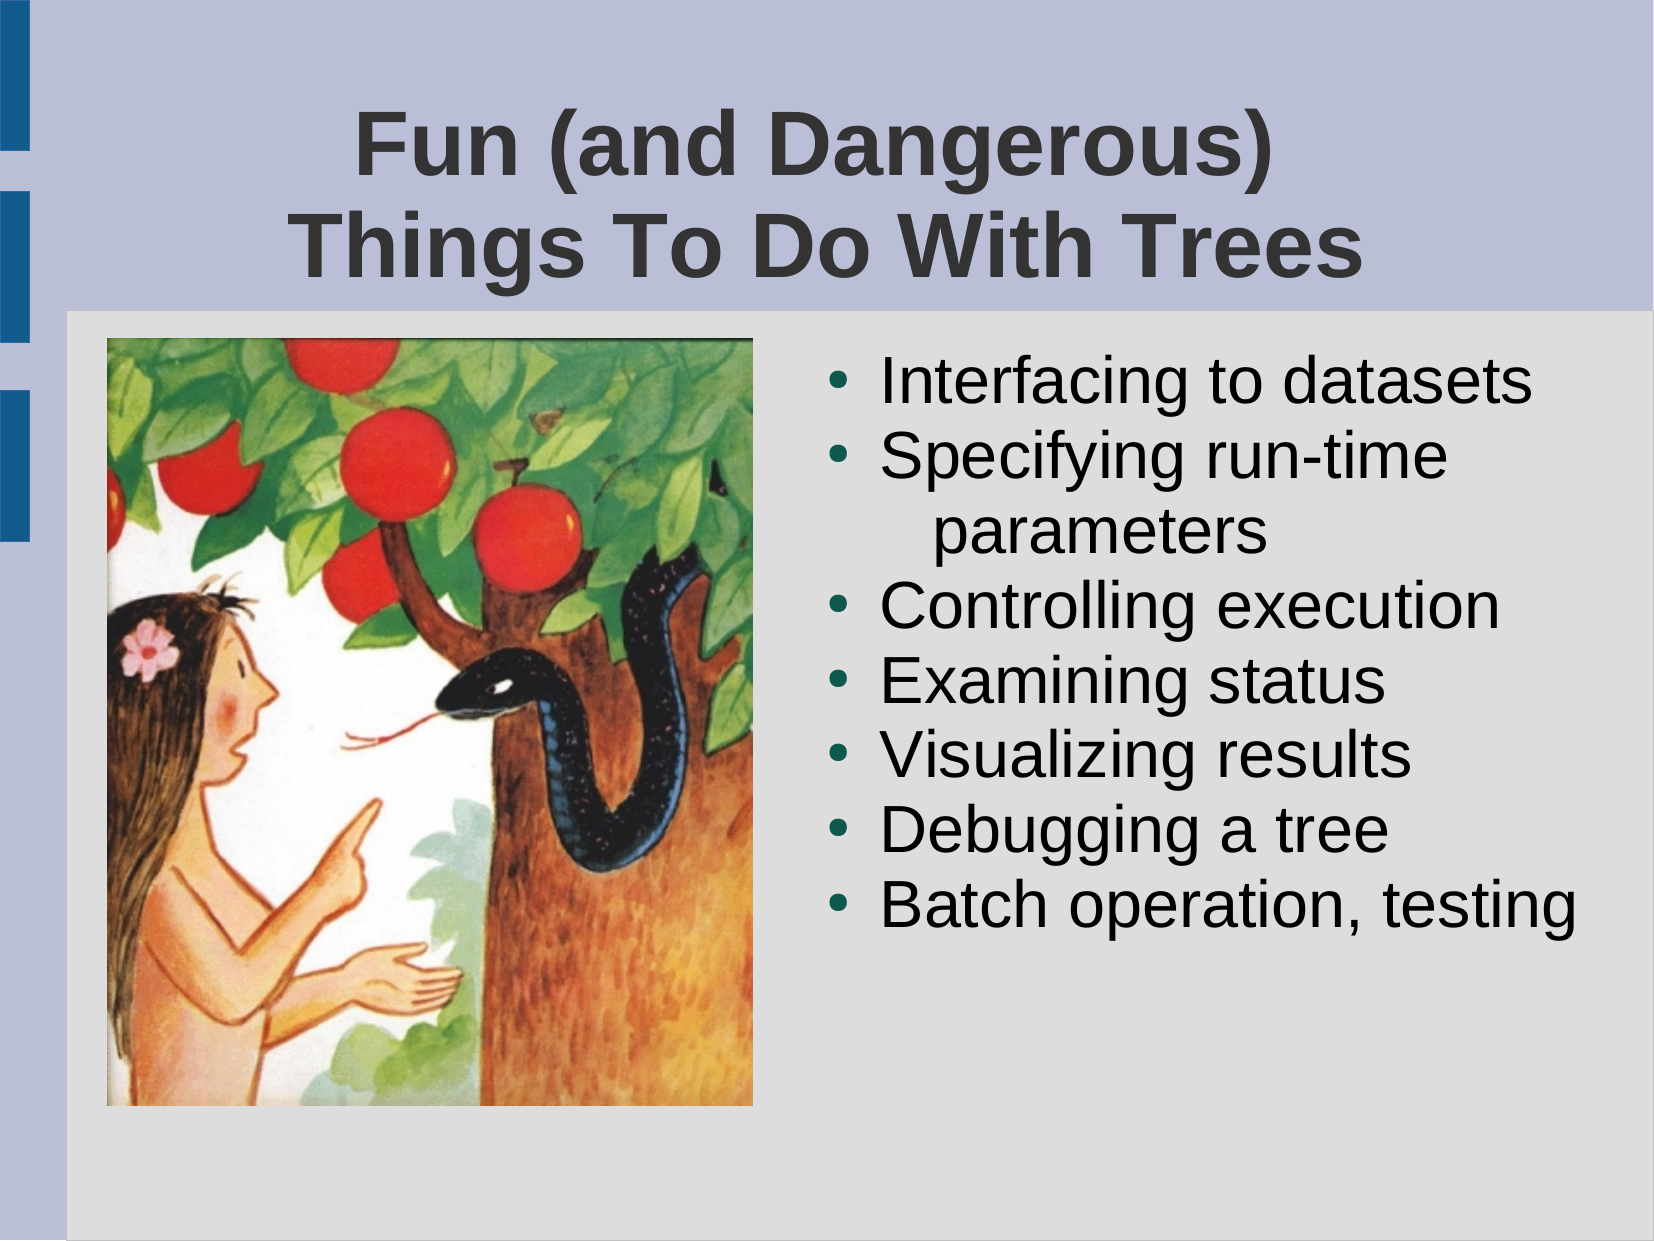

# Fun (and Dangerous) Things To Do With Trees
Interfacing to datasets
Specifying run-time parameters
Controlling execution
Examining status
Visualizing results
Debugging a tree
Batch operation, testing